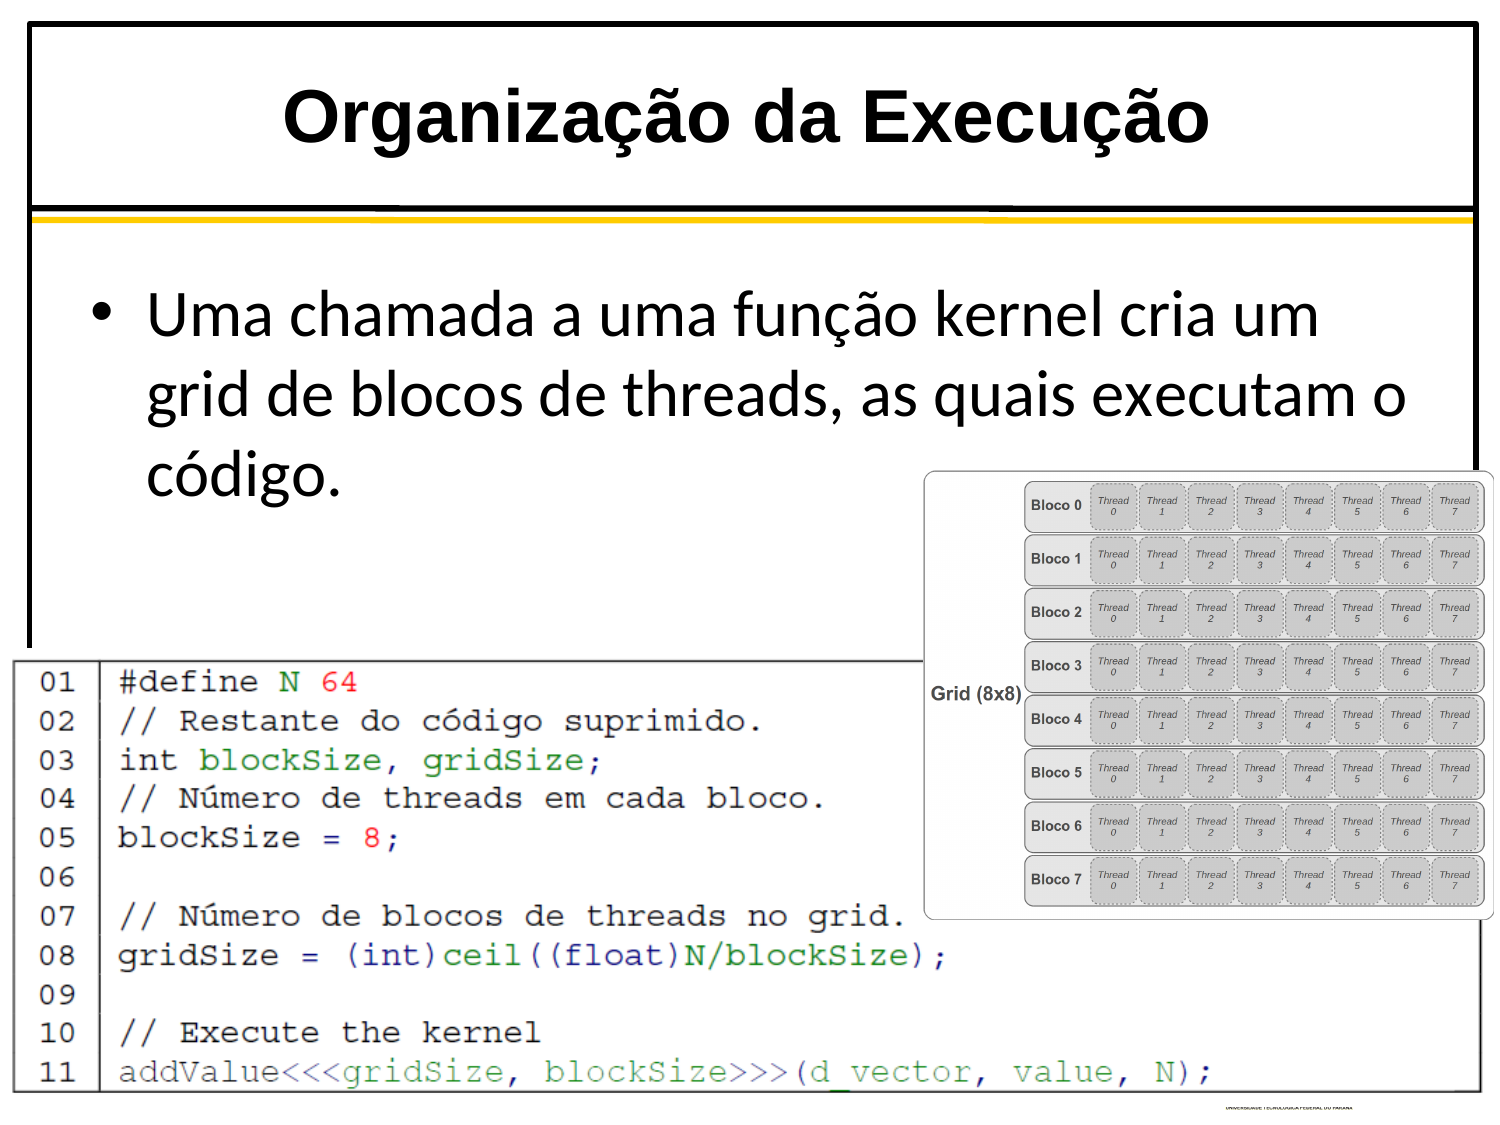

Organização da Execução
# Uma chamada a uma função kernel cria um grid de blocos de threads, as quais executam o código.